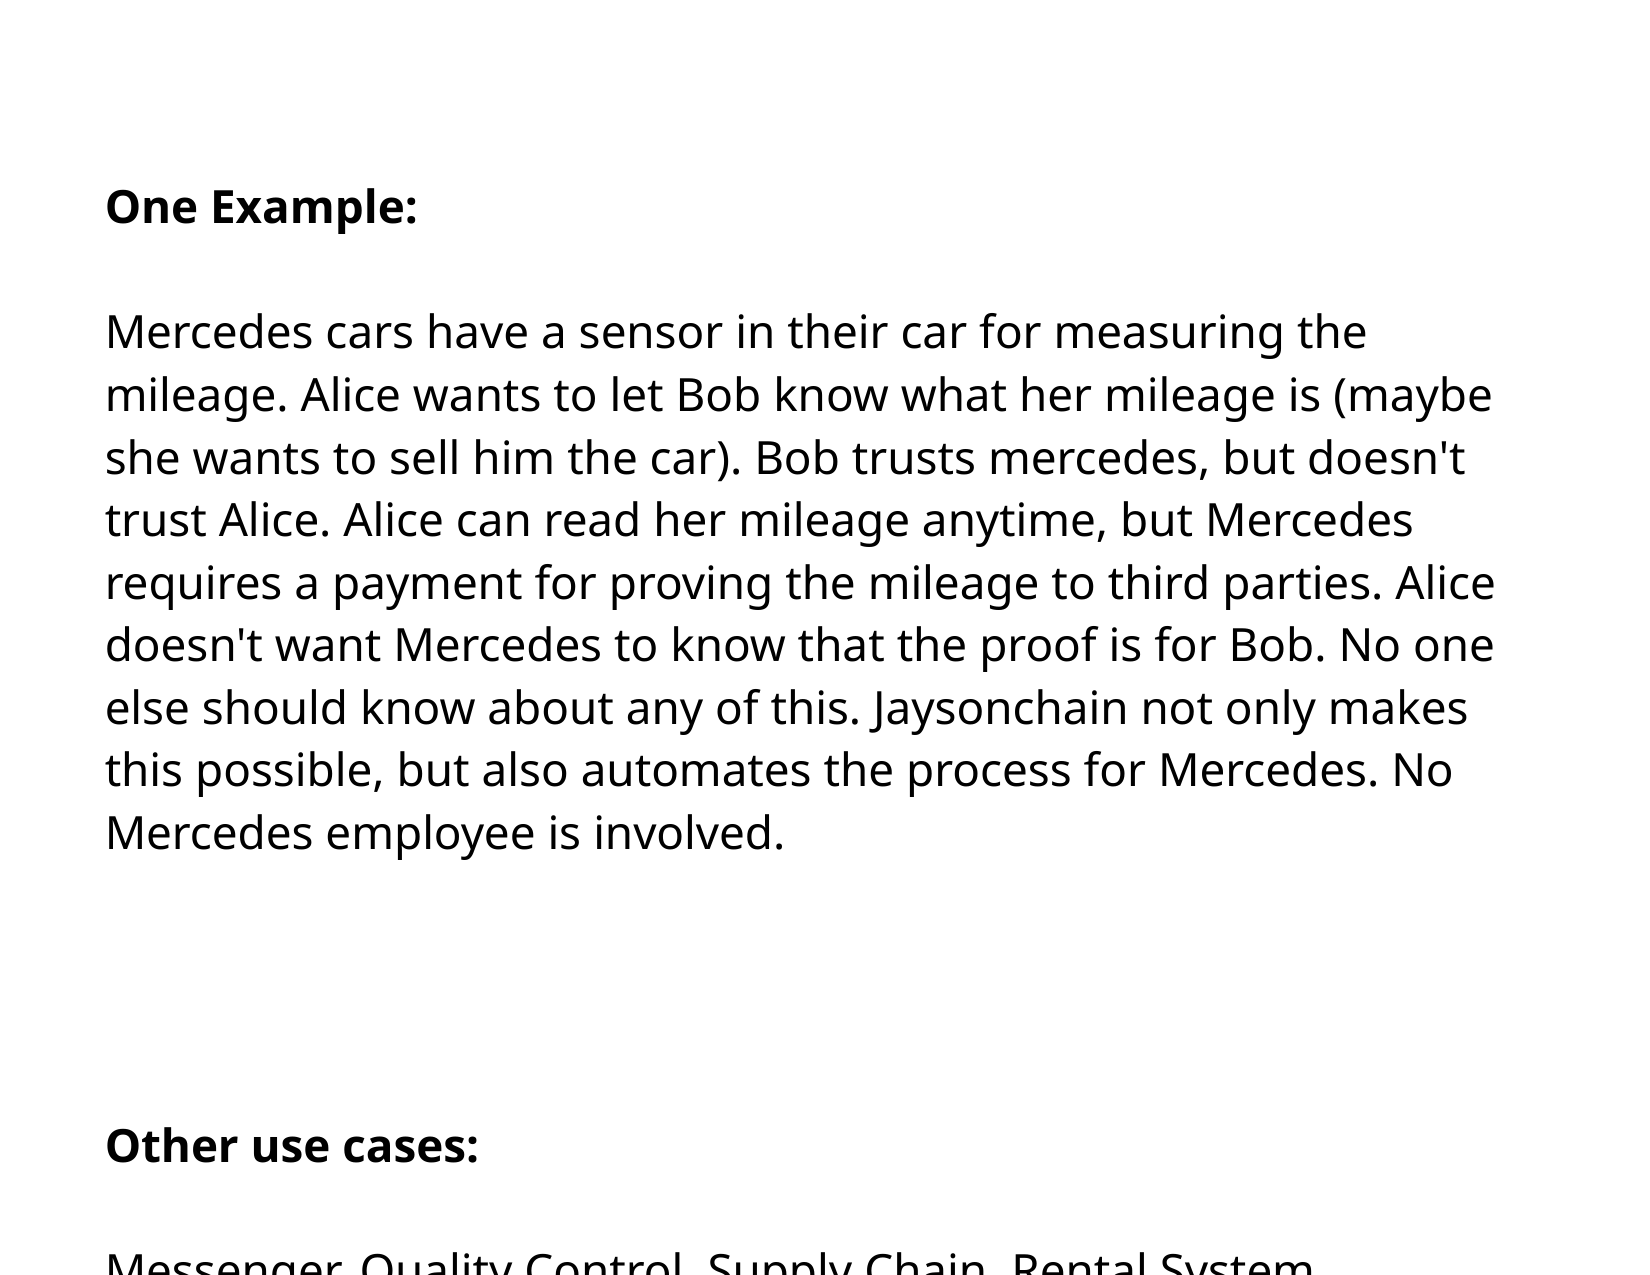

One Example:
Mercedes cars have a sensor in their car for measuring the mileage. Alice wants to let Bob know what her mileage is (maybe she wants to sell him the car). Bob trusts mercedes, but doesn't trust Alice. Alice can read her mileage anytime, but Mercedes requires a payment for proving the mileage to third parties. Alice doesn't want Mercedes to know that the proof is for Bob. No one else should know about any of this. Jaysonchain not only makes this possible, but also automates the process for Mercedes. No Mercedes employee is involved.
Other use cases:
Messenger, Quality Control, Supply Chain, Rental System, Auditing...